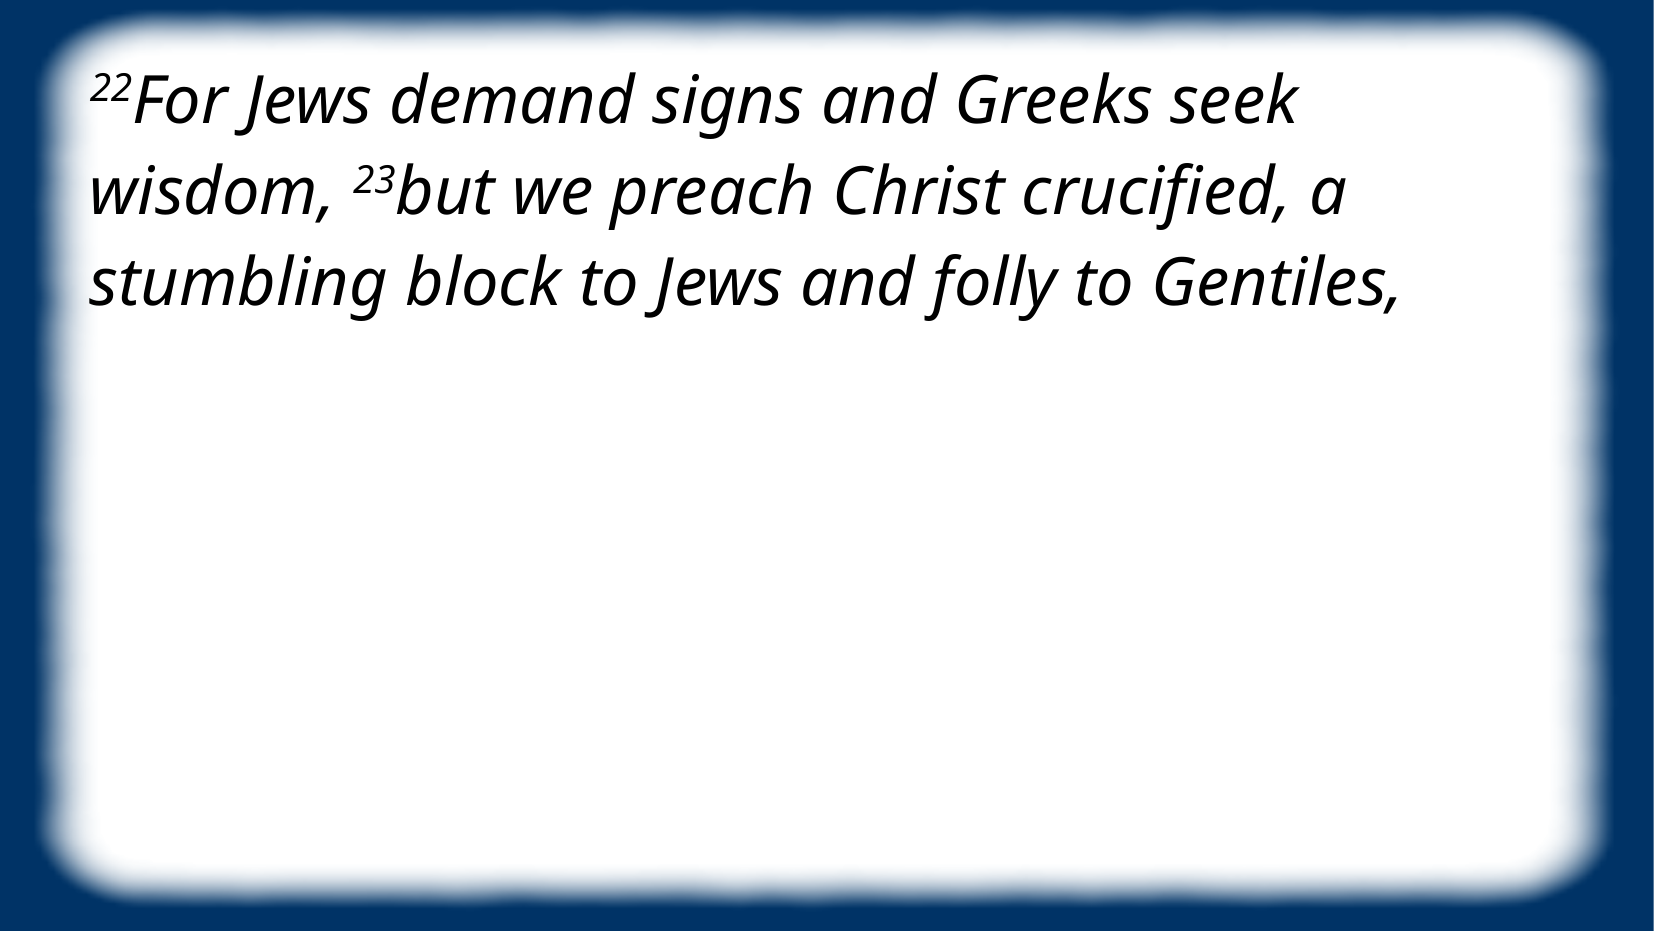

22For Jews demand signs and Greeks seek wisdom, 23but we preach Christ crucified, a stumbling block to Jews and folly to Gentiles,